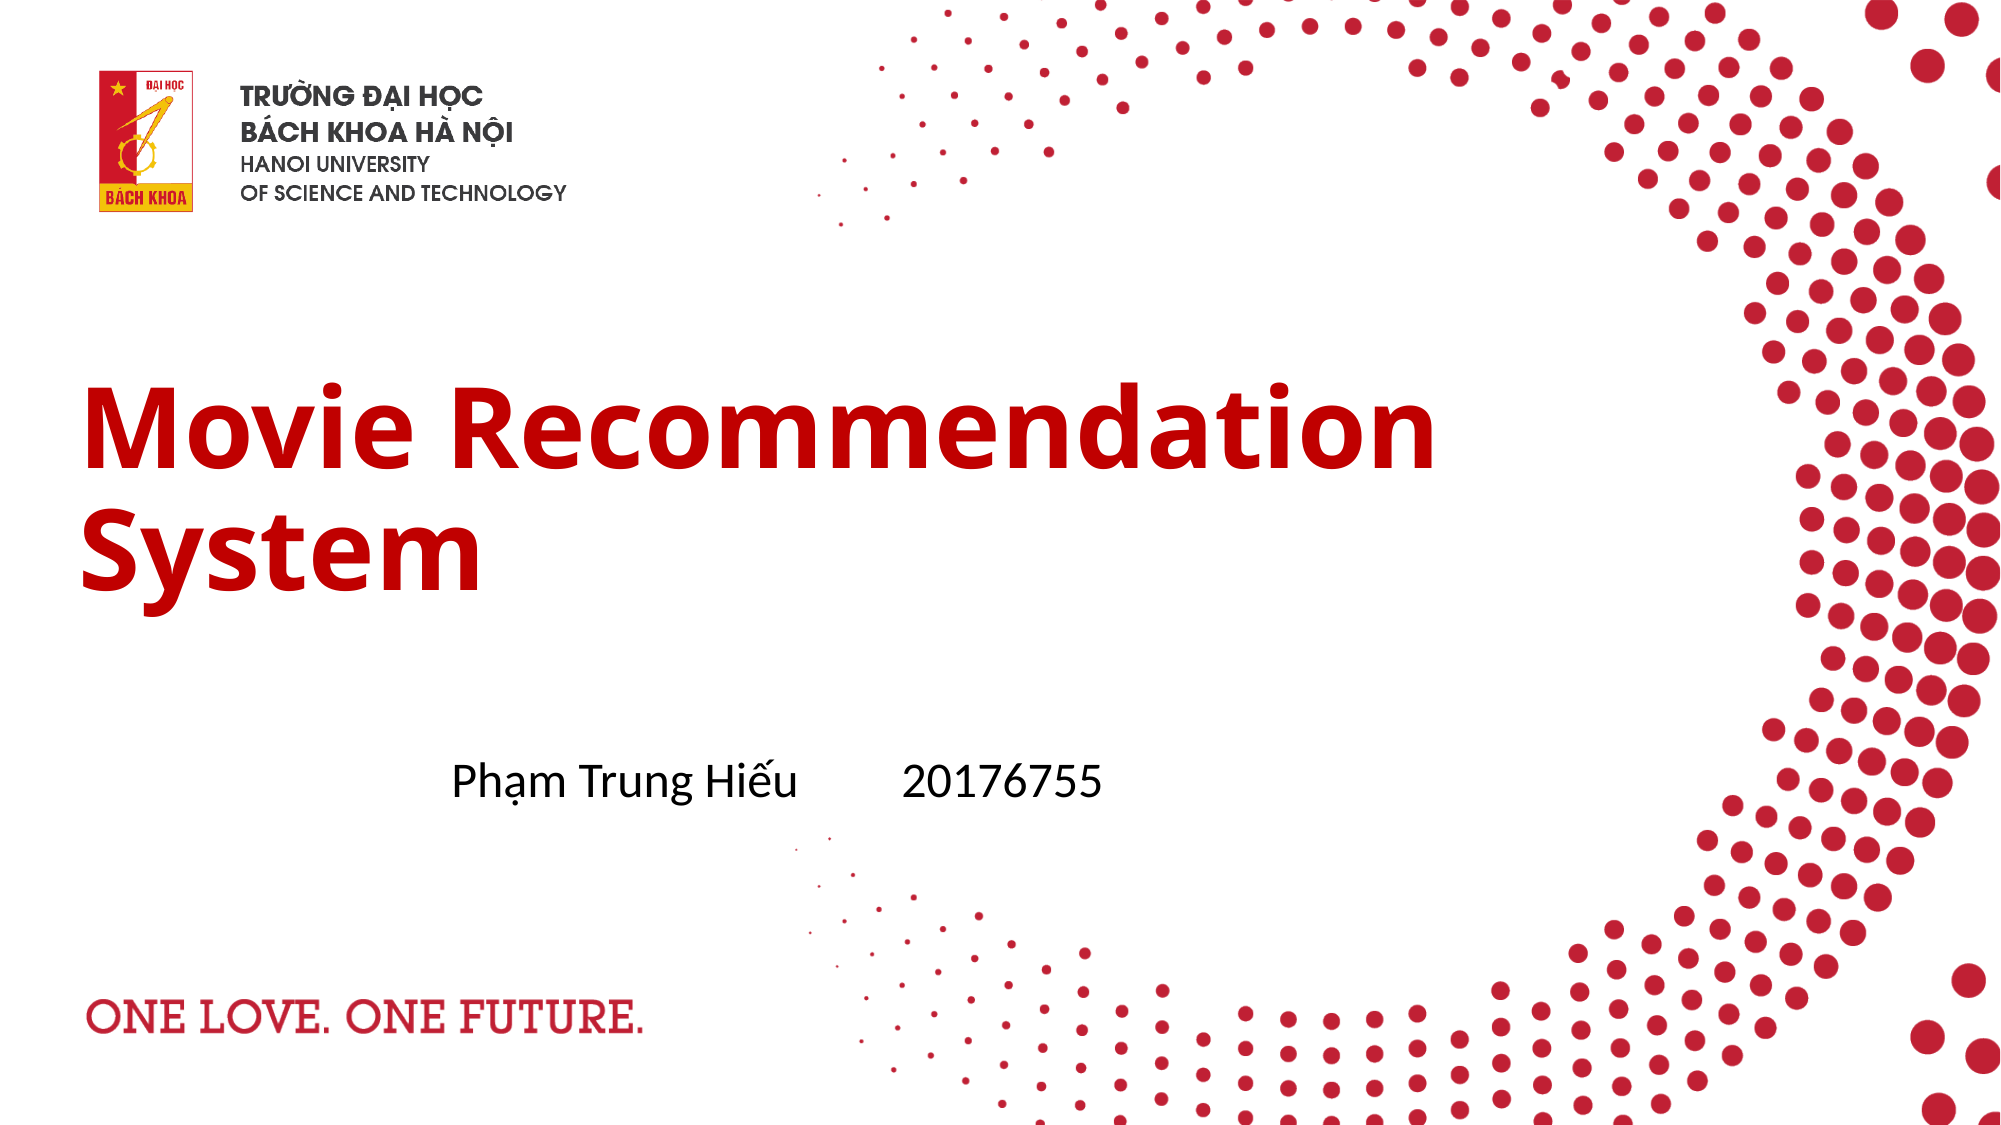

Movie Recommendation System
Phạm Trung Hiếu		20176755